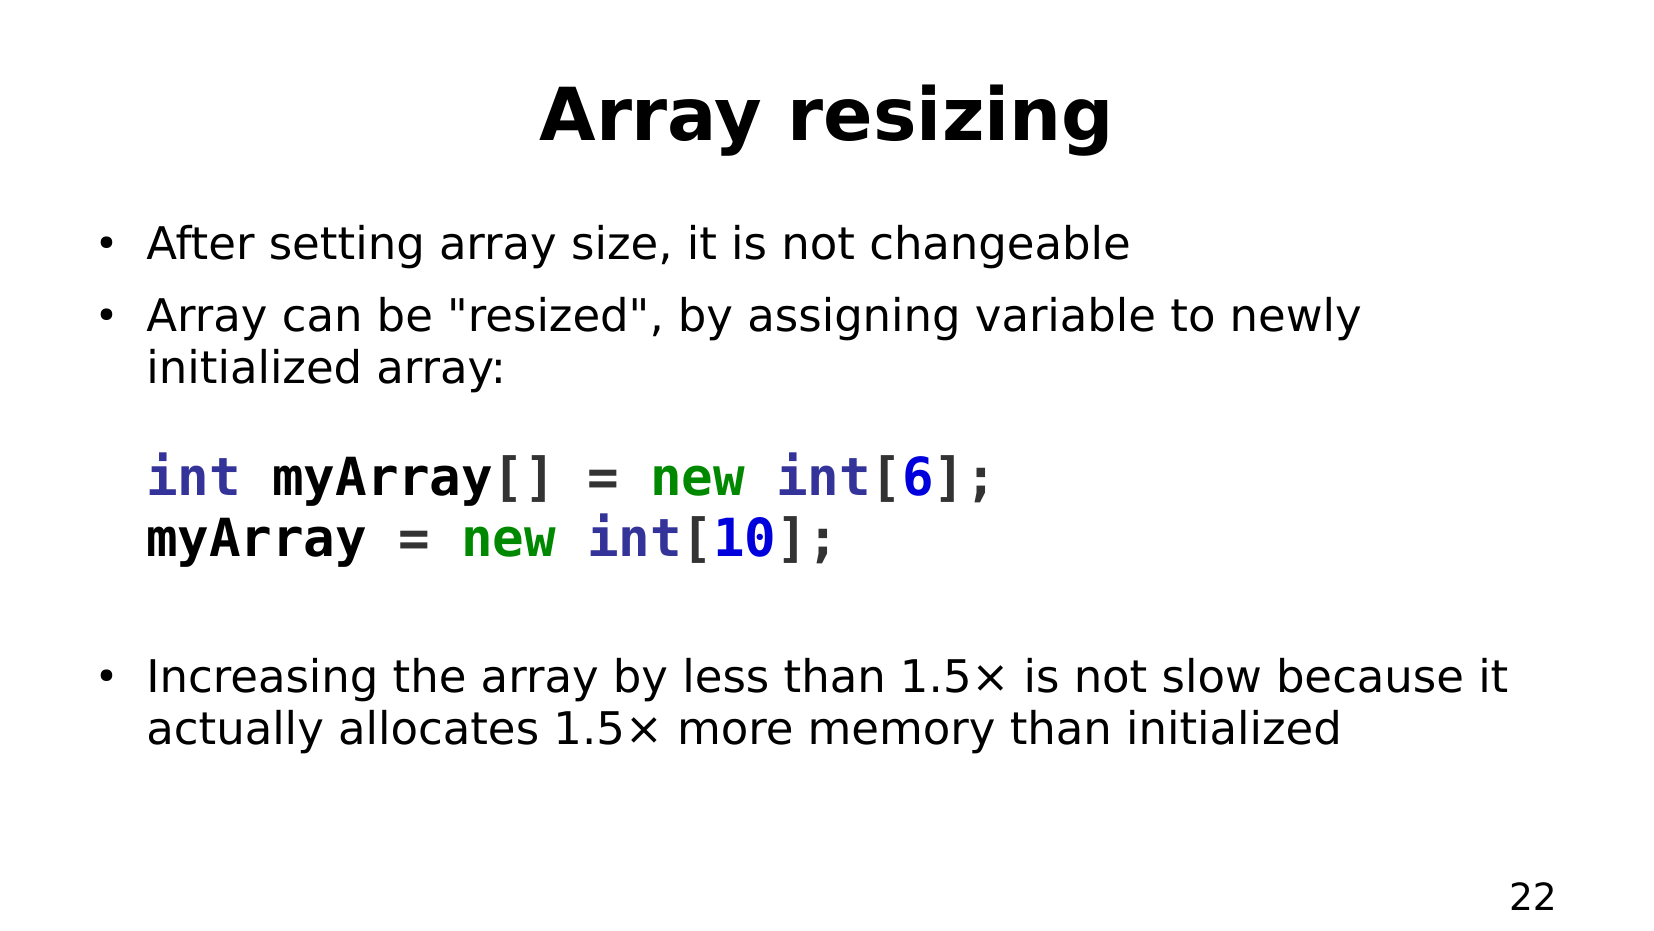

# Array resizing
After setting array size, it is not changeable
Array can be "resized", by assigning variable to newly initialized array:
int myArray[] = new int[6];
myArray = new int[10];
Increasing the array by less than 1.5× is not slow because it actually allocates 1.5× more memory than initialized